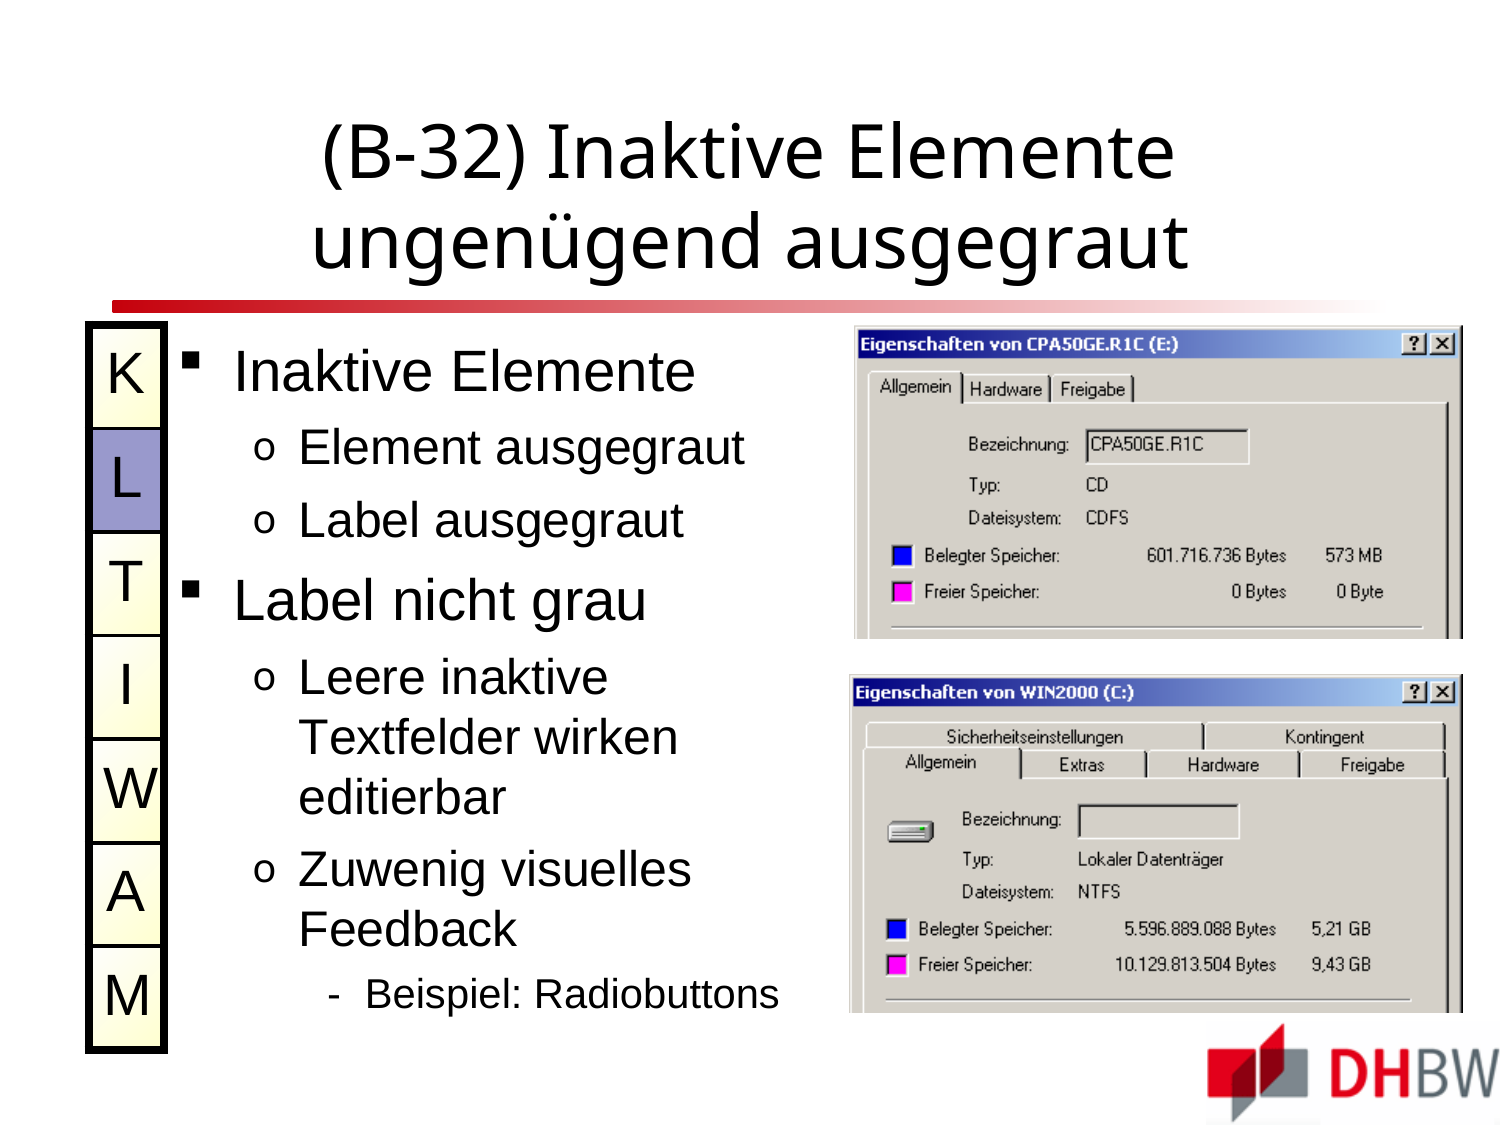

# (B-32) Inaktive Elemente ungenügend ausgegraut
| K |
| --- |
| L |
| T |
| I |
| W |
| A |
| M |
Inaktive Elemente
Element ausgegraut
Label ausgegraut
Label nicht grau
Leere inaktive Textfelder wirken editierbar
Zuwenig visuelles Feedback
Beispiel: Radiobuttons